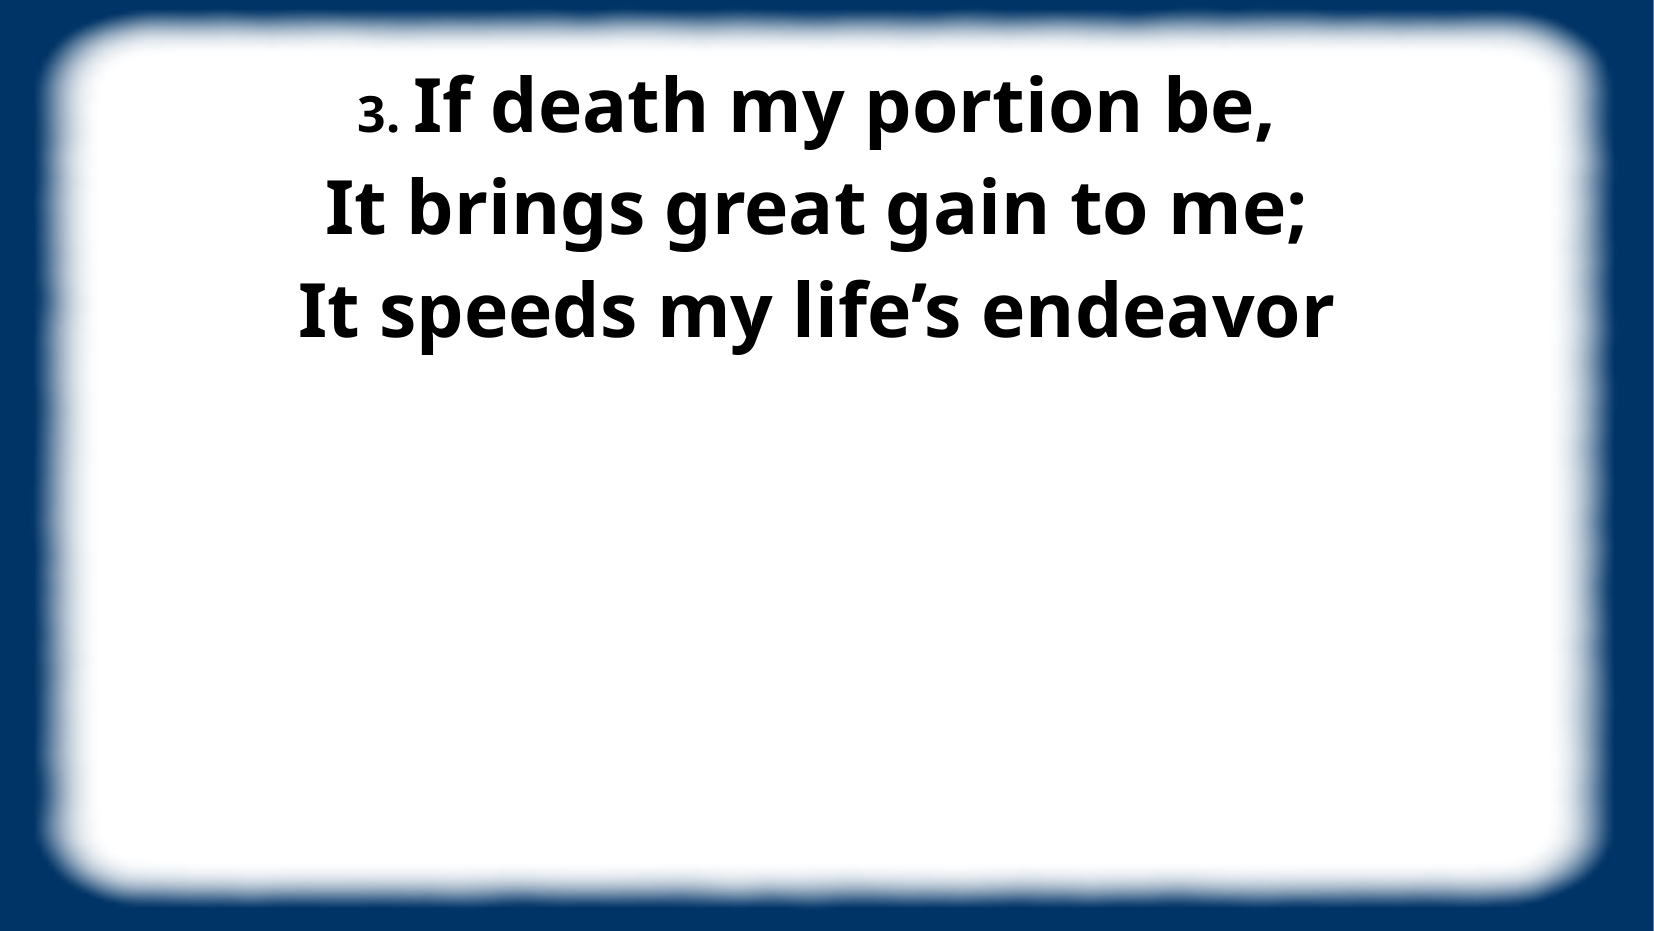

3. If death my portion be,
It brings great gain to me;
It speeds my life’s endeavor